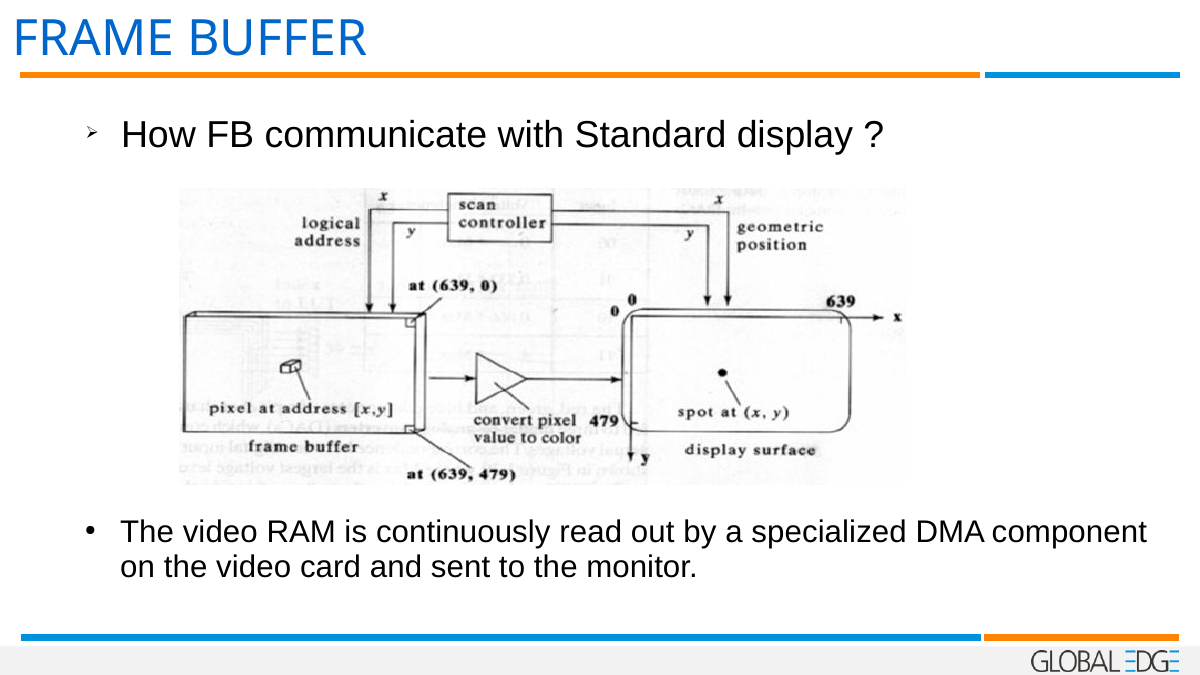

# FRAME BUFFER
How FB communicate with Standard display ?
The video RAM is continuously read out by a specialized DMA component on the video card and sent to the monitor.